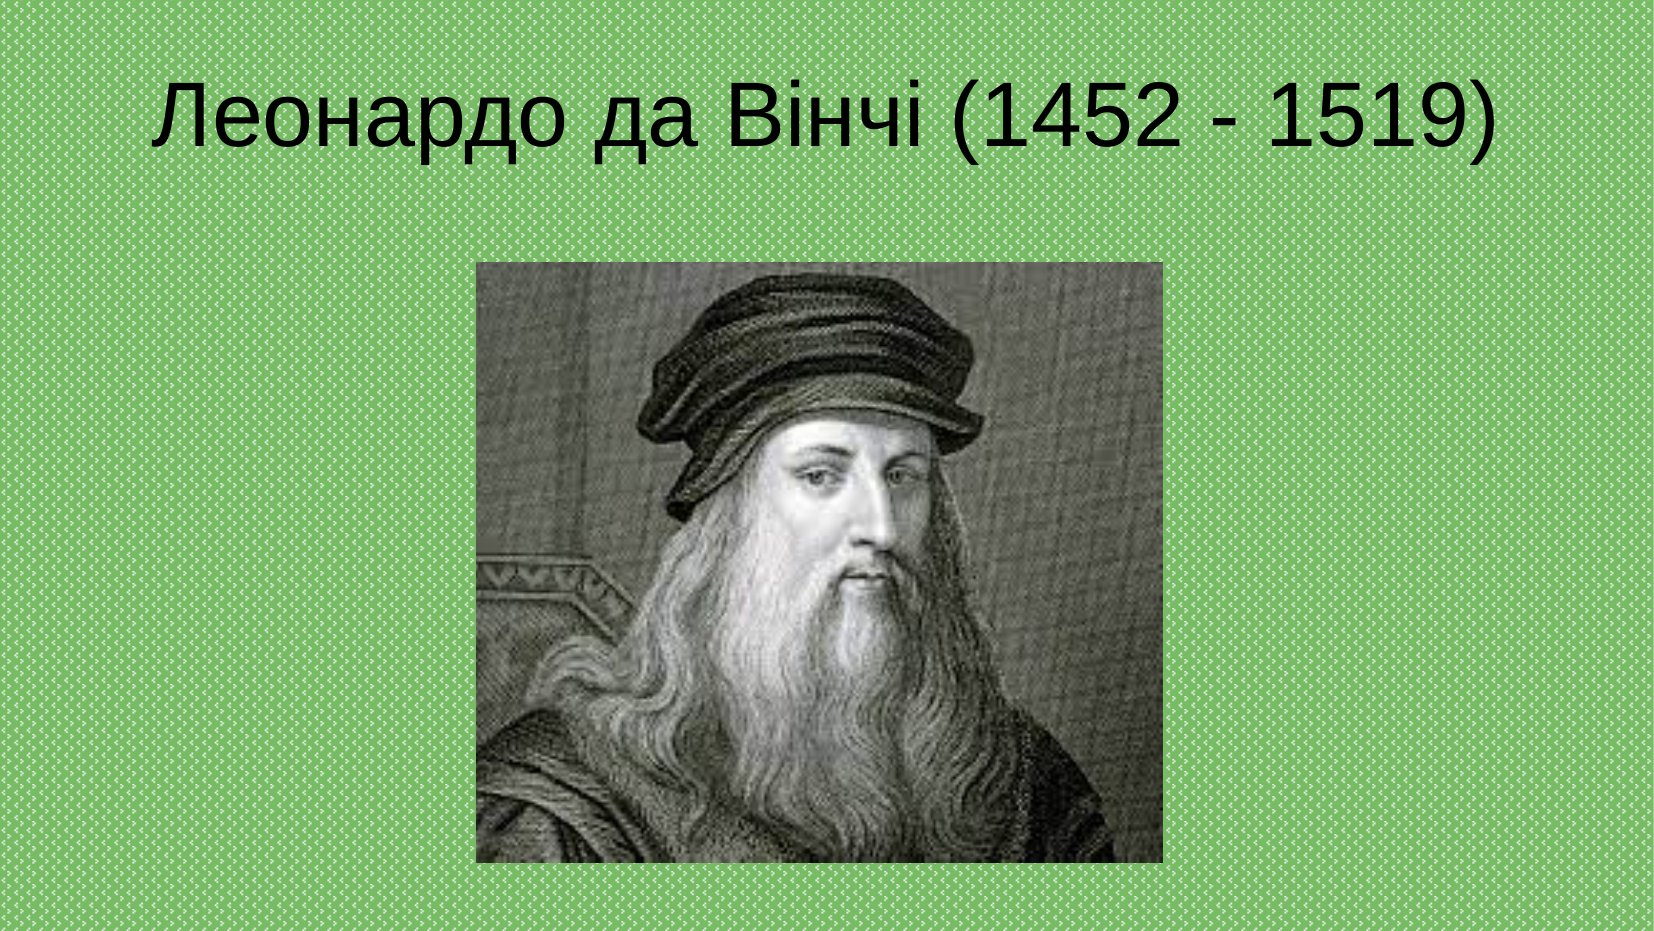

# Леонардо да Вінчі (1452 - 1519)